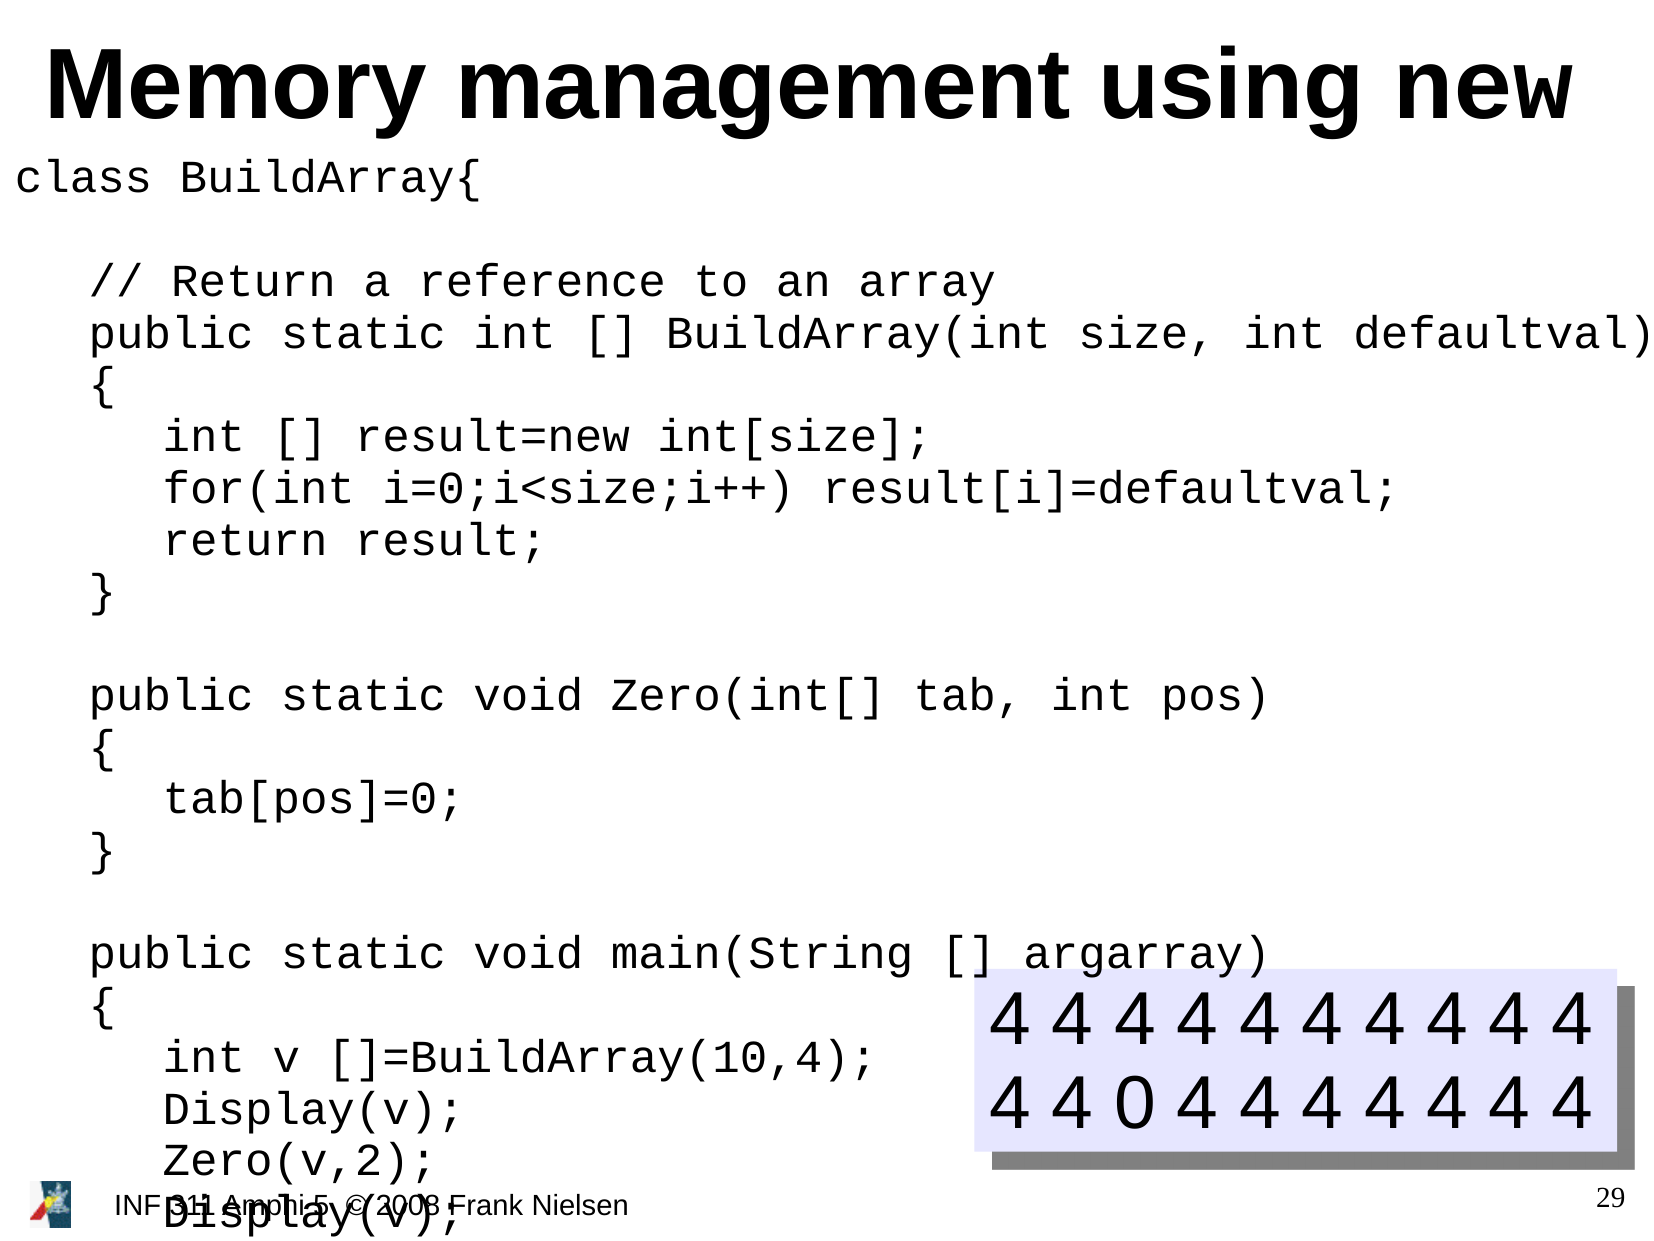

Memory management using new
class BuildArray{
	// Return a reference to an array
	public static int [] BuildArray(int size, int defaultval)
	{
		int [] result=new int[size];
		for(int i=0;i<size;i++) result[i]=defaultval;
		return result;
	}
	public static void Zero(int[] tab, int pos)
	{
		tab[pos]=0;
	}
	public static void main(String [] argarray)
	{
		int v []=BuildArray(10,4);
		Display(v);
		Zero(v,2);
		Display(v);
		}
	...}
4 4 4 4 4 4 4 4 4 4
4 4 0 4 4 4 4 4 4 4